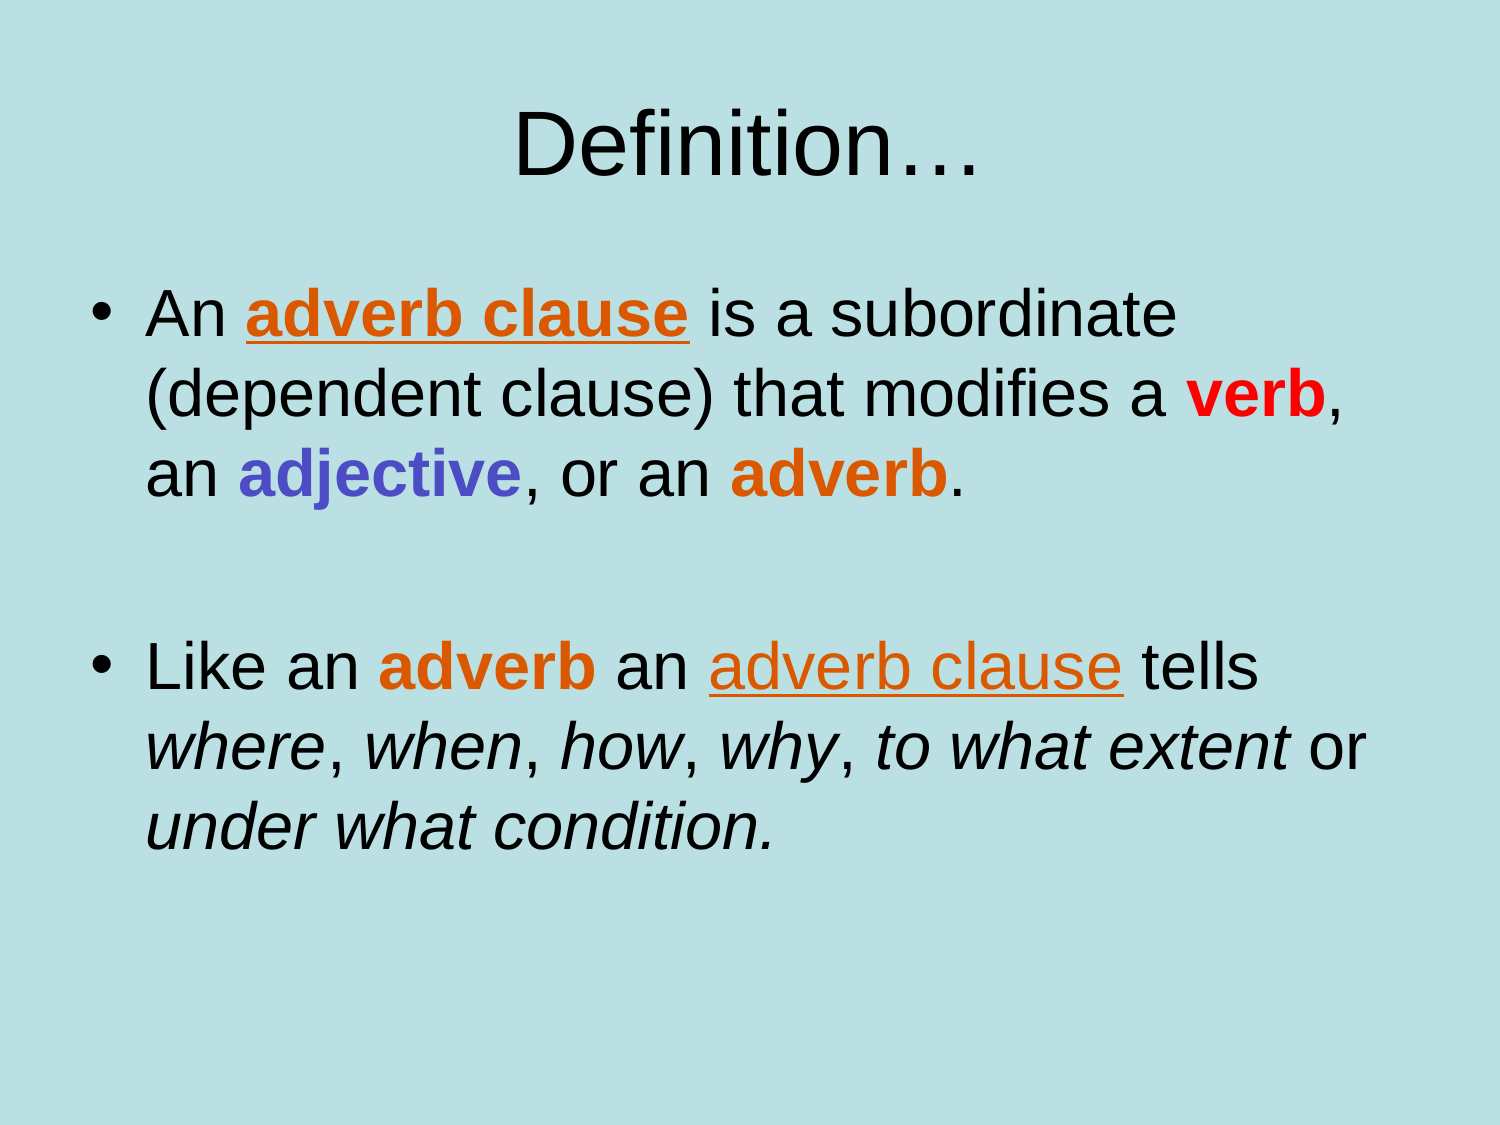

Definition…
An adverb clause is a subordinate (dependent clause) that modifies a verb, an adjective, or an adverb.
Like an adverb an adverb clause tells where, when, how, why, to what extent or under what condition.